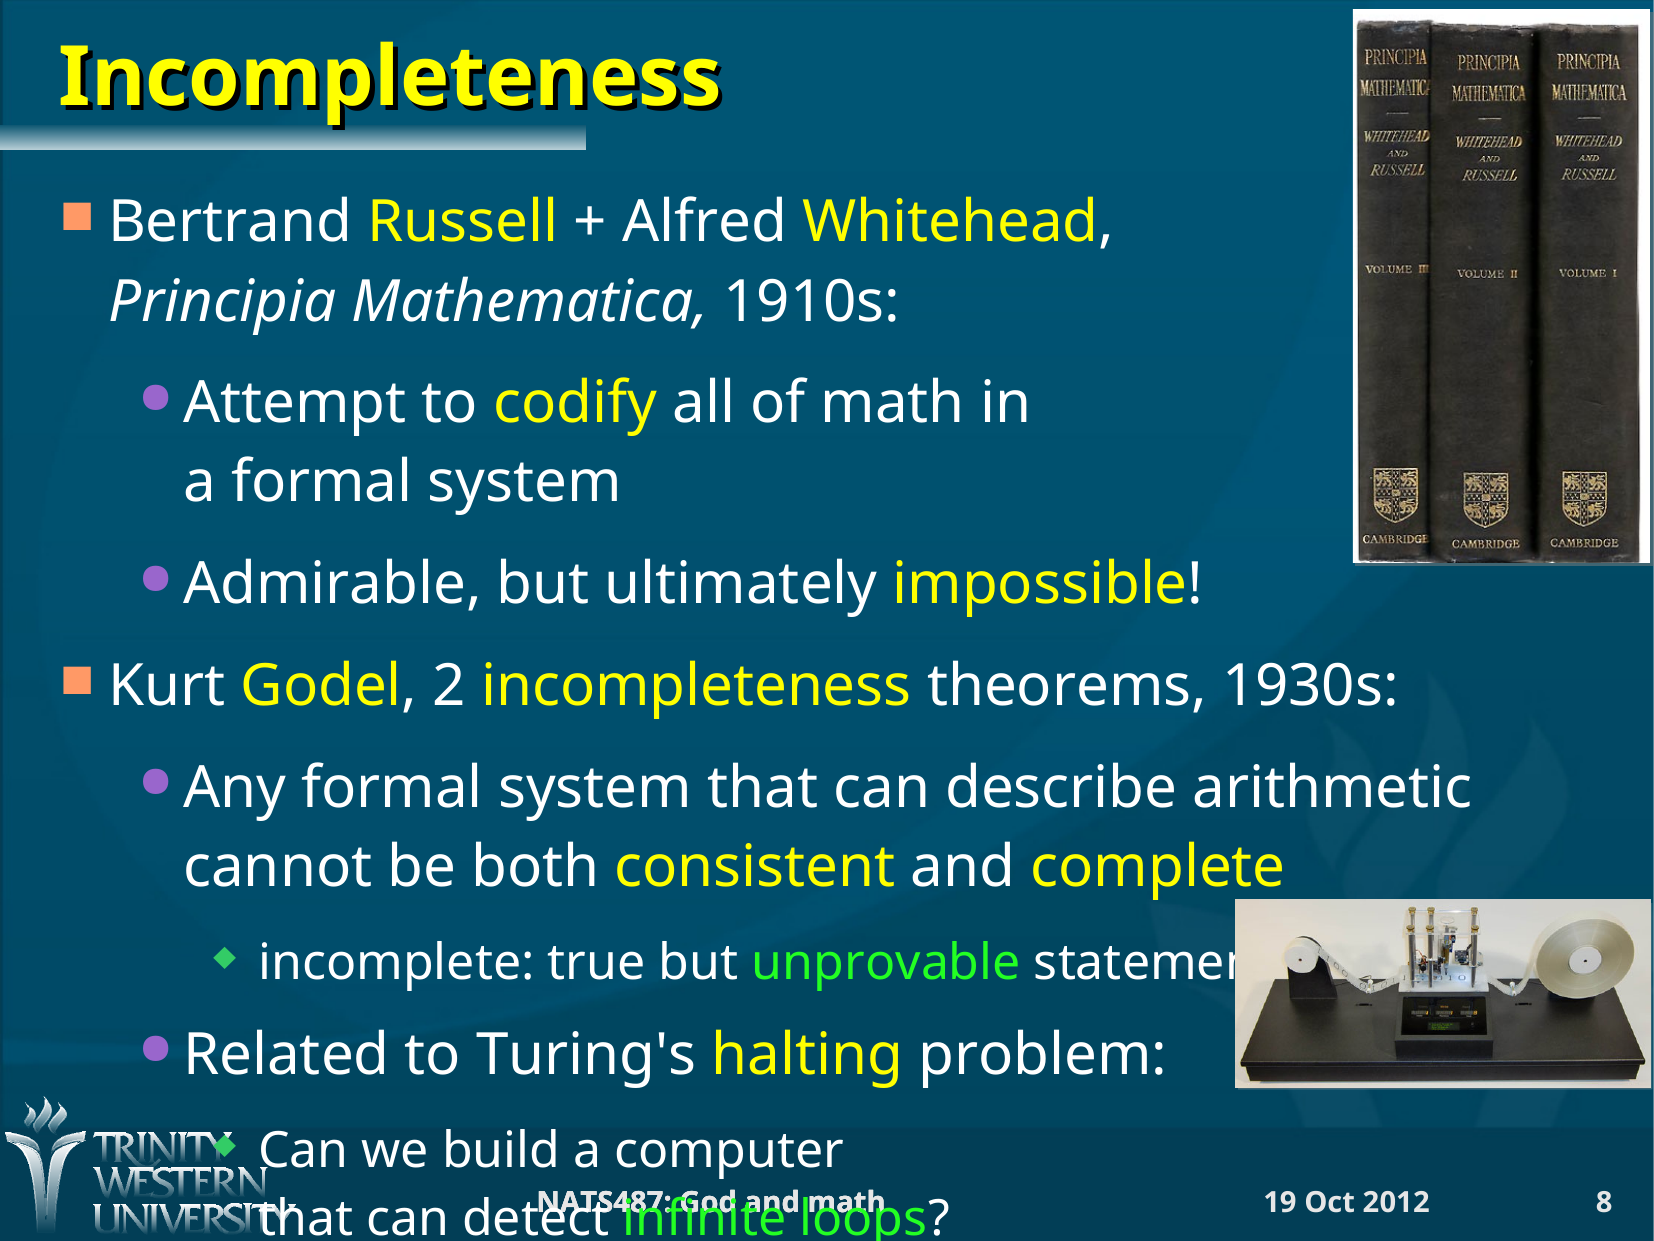

# Incompleteness
Bertrand Russell + Alfred Whitehead,
Principia Mathematica, 1910s:
Attempt to codify all of math in
a formal system
Admirable, but ultimately impossible!
Kurt Godel, 2 incompleteness theorems, 1930s:
Any formal system that can describe arithmetic cannot be both consistent and complete
incomplete: true but unprovable statements
Related to Turing's halting problem:
Can we build a computer
that can detect infinite loops?
NATS487: God and math
19 Oct 2012
8